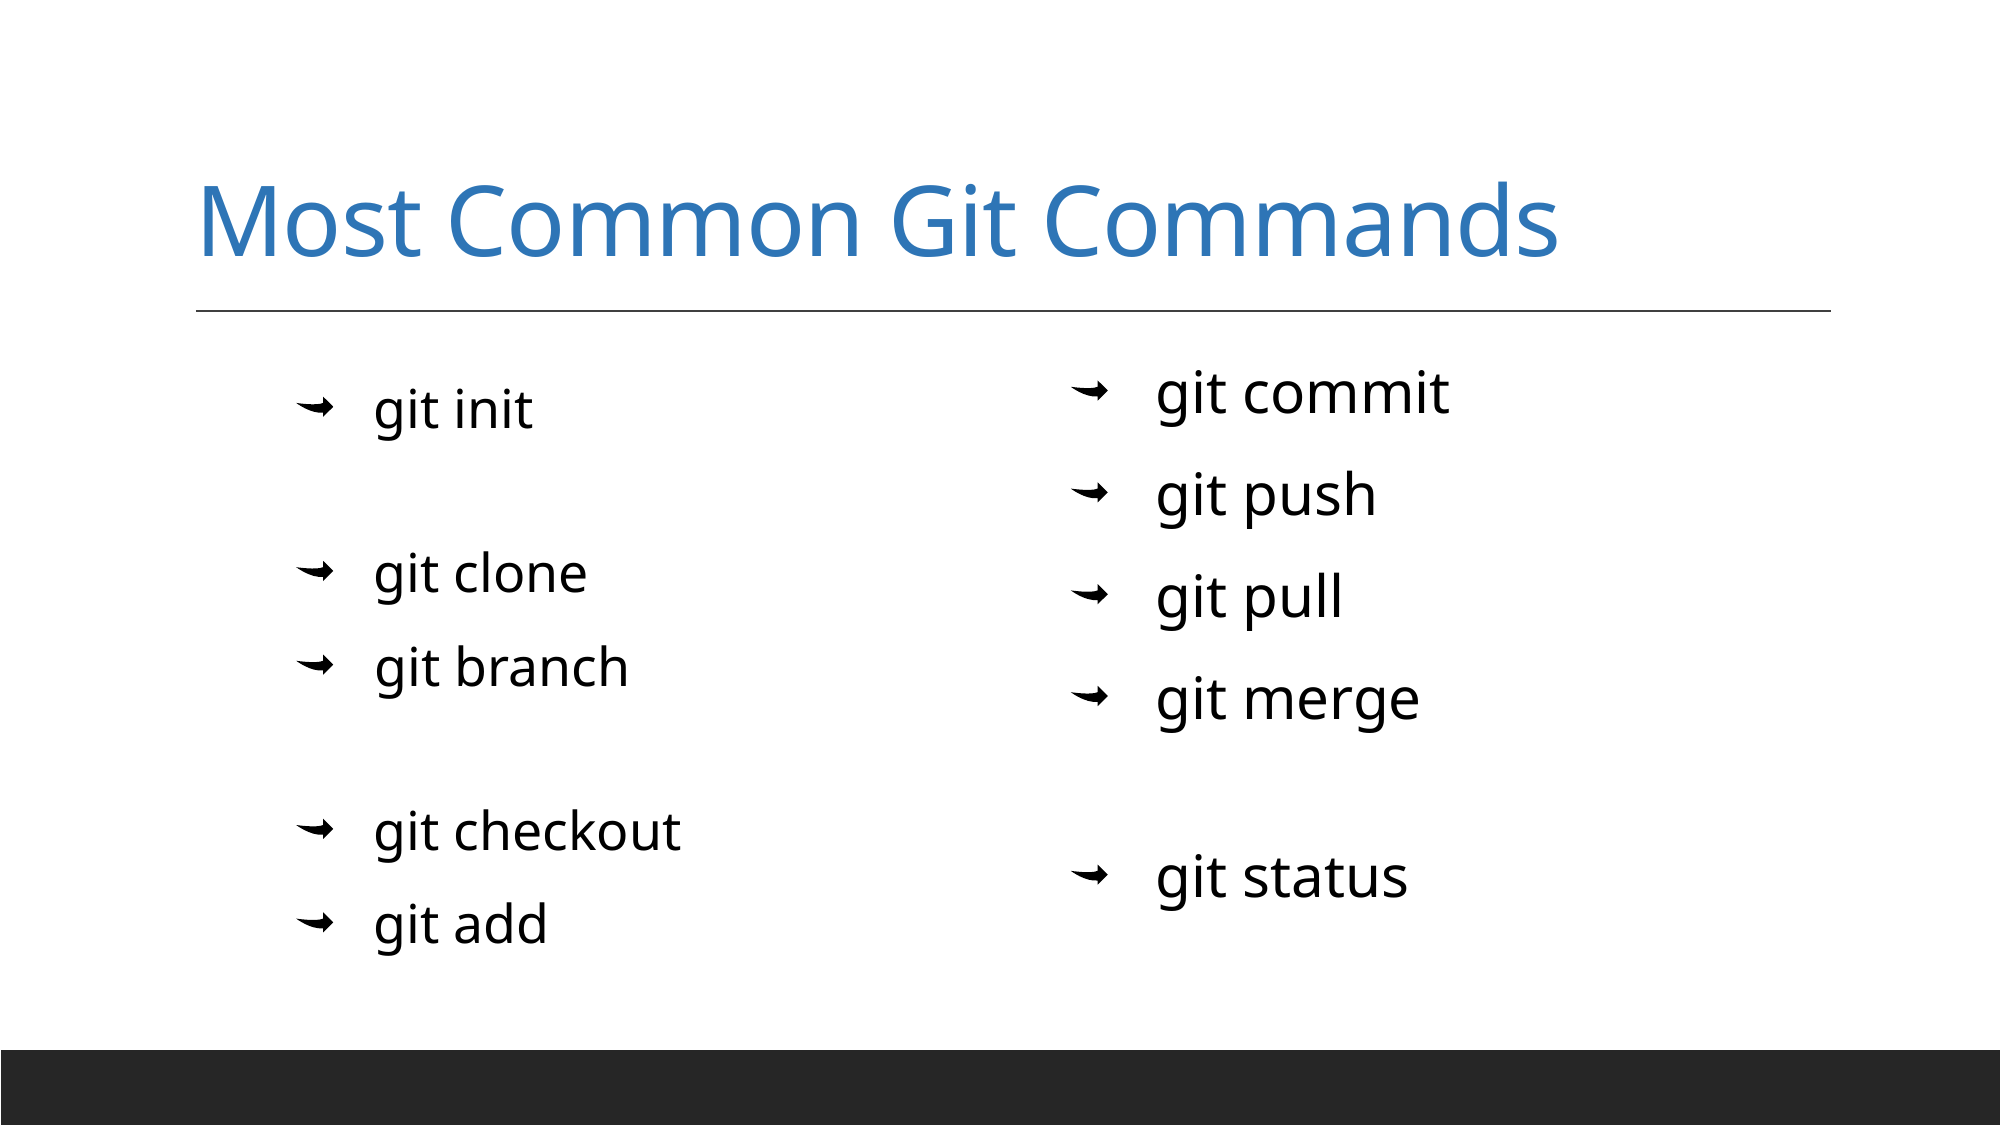

# Most Common Git Commands
 git commit
 git push
 git pull
 git merge
 git status
 git init
 git clone
 git branch
 git checkout
 git add